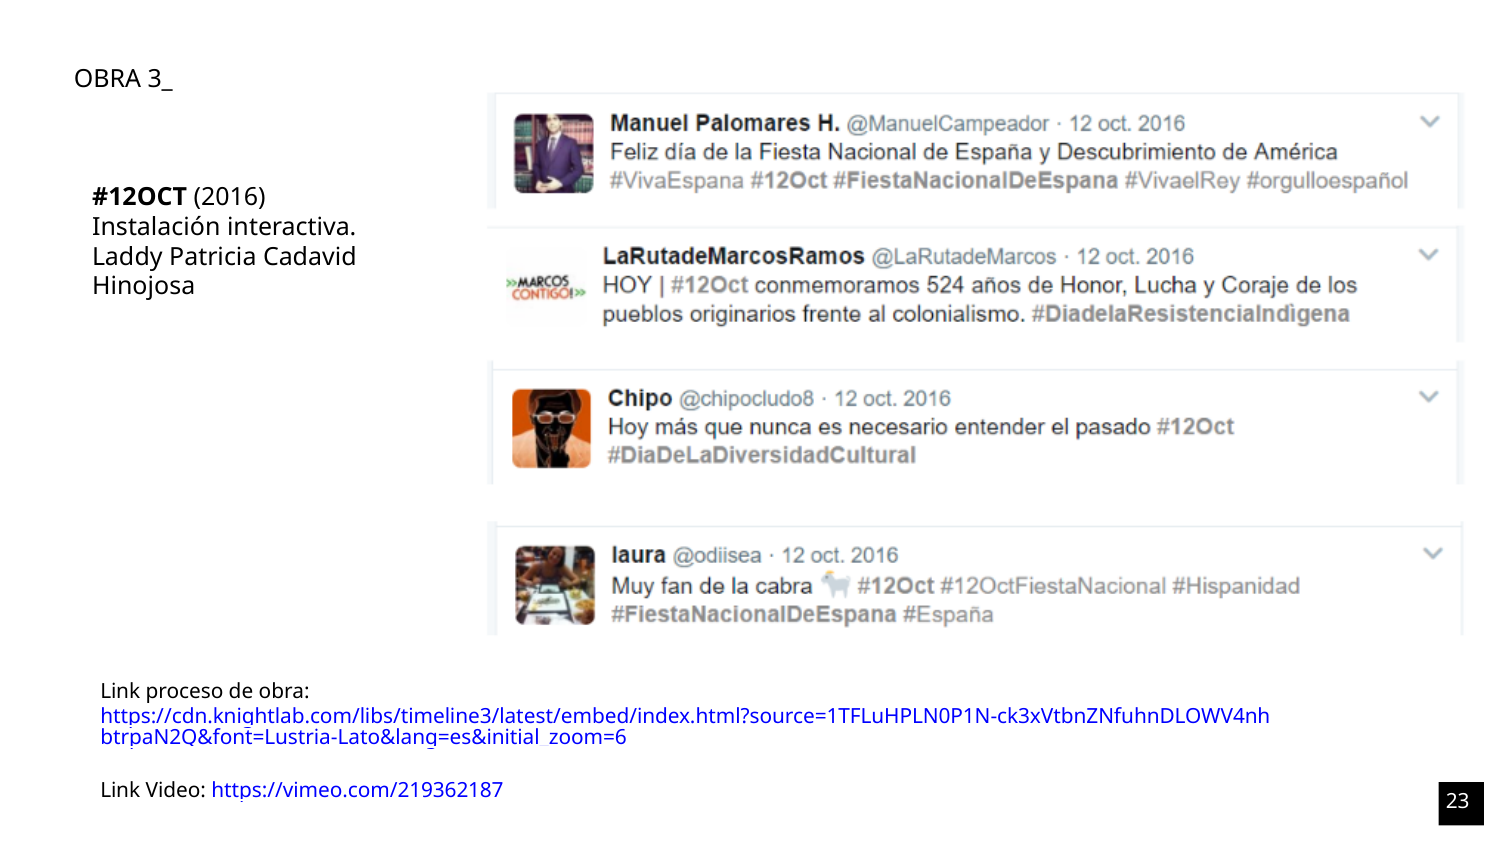

OBRA 3_
#12OCT (2016)
Instalación interactiva.
Laddy Patricia Cadavid Hinojosa
Link proceso de obra: https://cdn.knightlab.com/libs/timeline3/latest/embed/index.html?source=1TFLuHPLN0P1N-ck3xVtbnZNfuhnDLOWV4nhbtrpaN2Q&font=Lustria-Lato&lang=es&initial_zoom=6
Link Video: https://vimeo.com/219362187